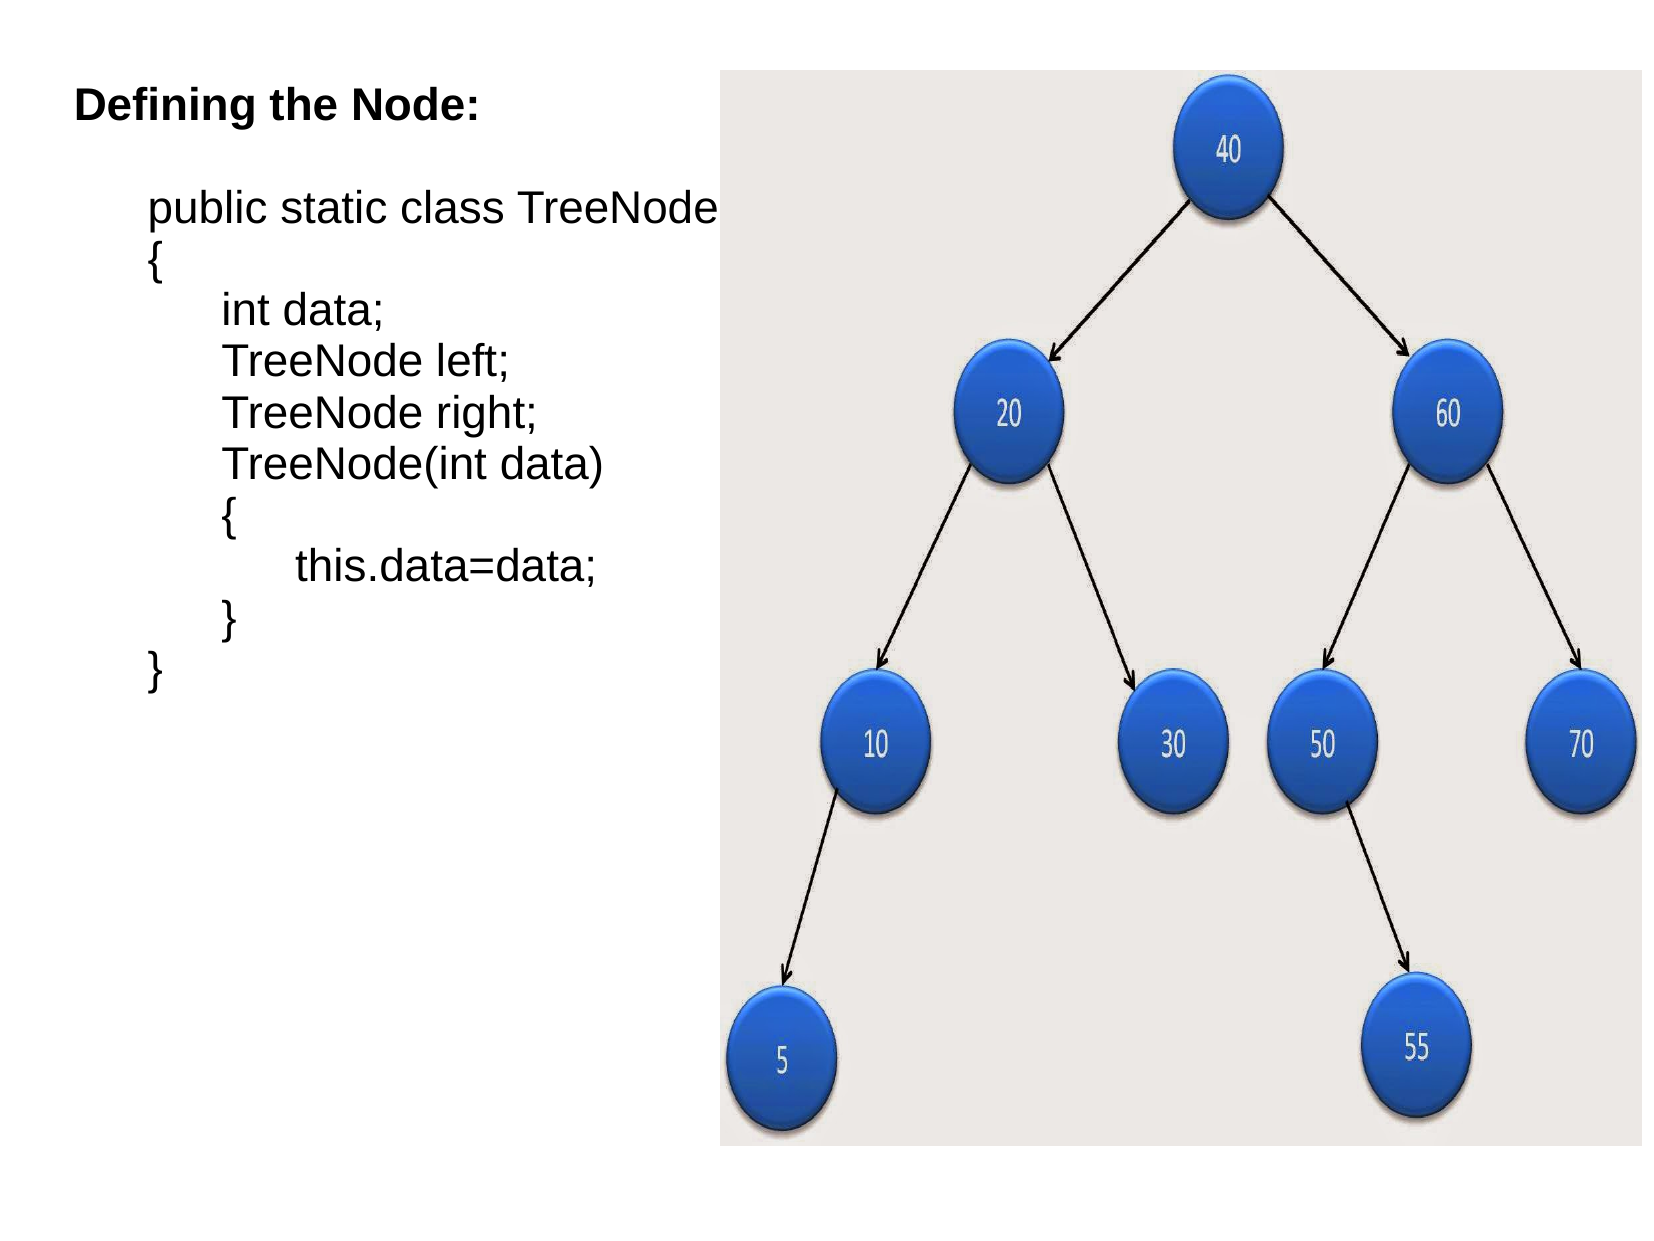

Defining the Node:
	public static class TreeNode
	{
		int data;
		TreeNode left;
		TreeNode right;
		TreeNode(int data)
		{
			this.data=data;
		}
	}